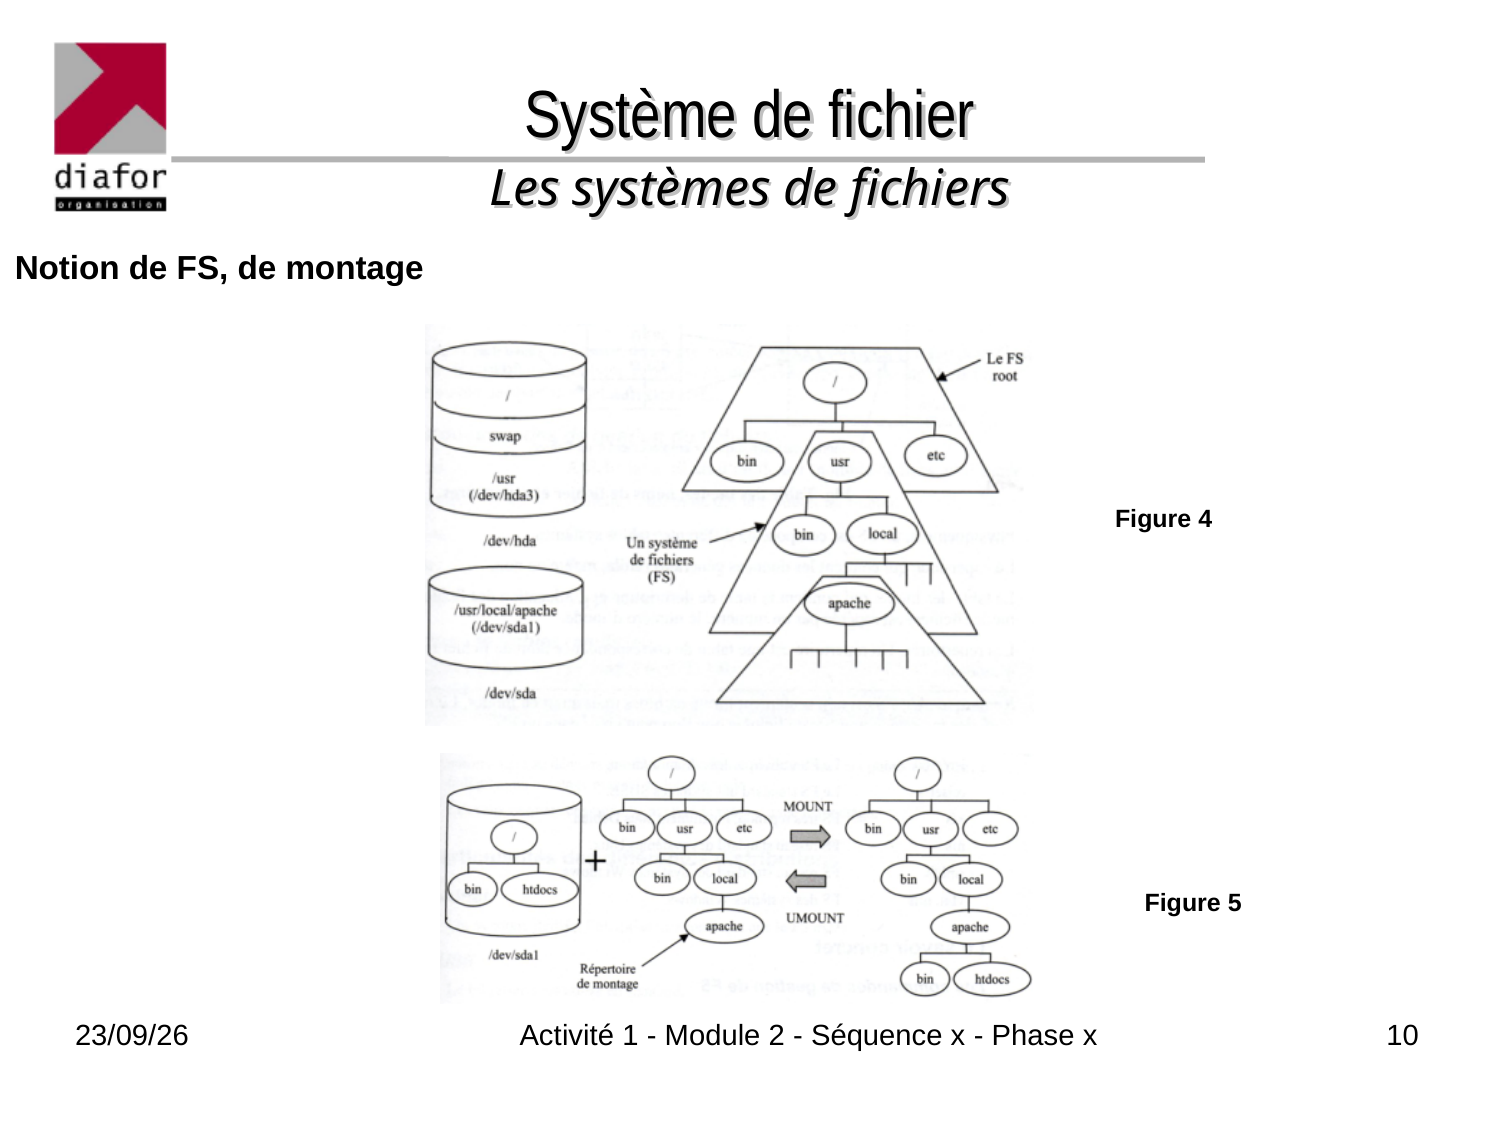

# Système de fichier Les systèmes de fichiers
Notion de FS, de montage
Figure 4
Figure 5
Activité 1 - Module 2 - Séquence x - Phase x
10